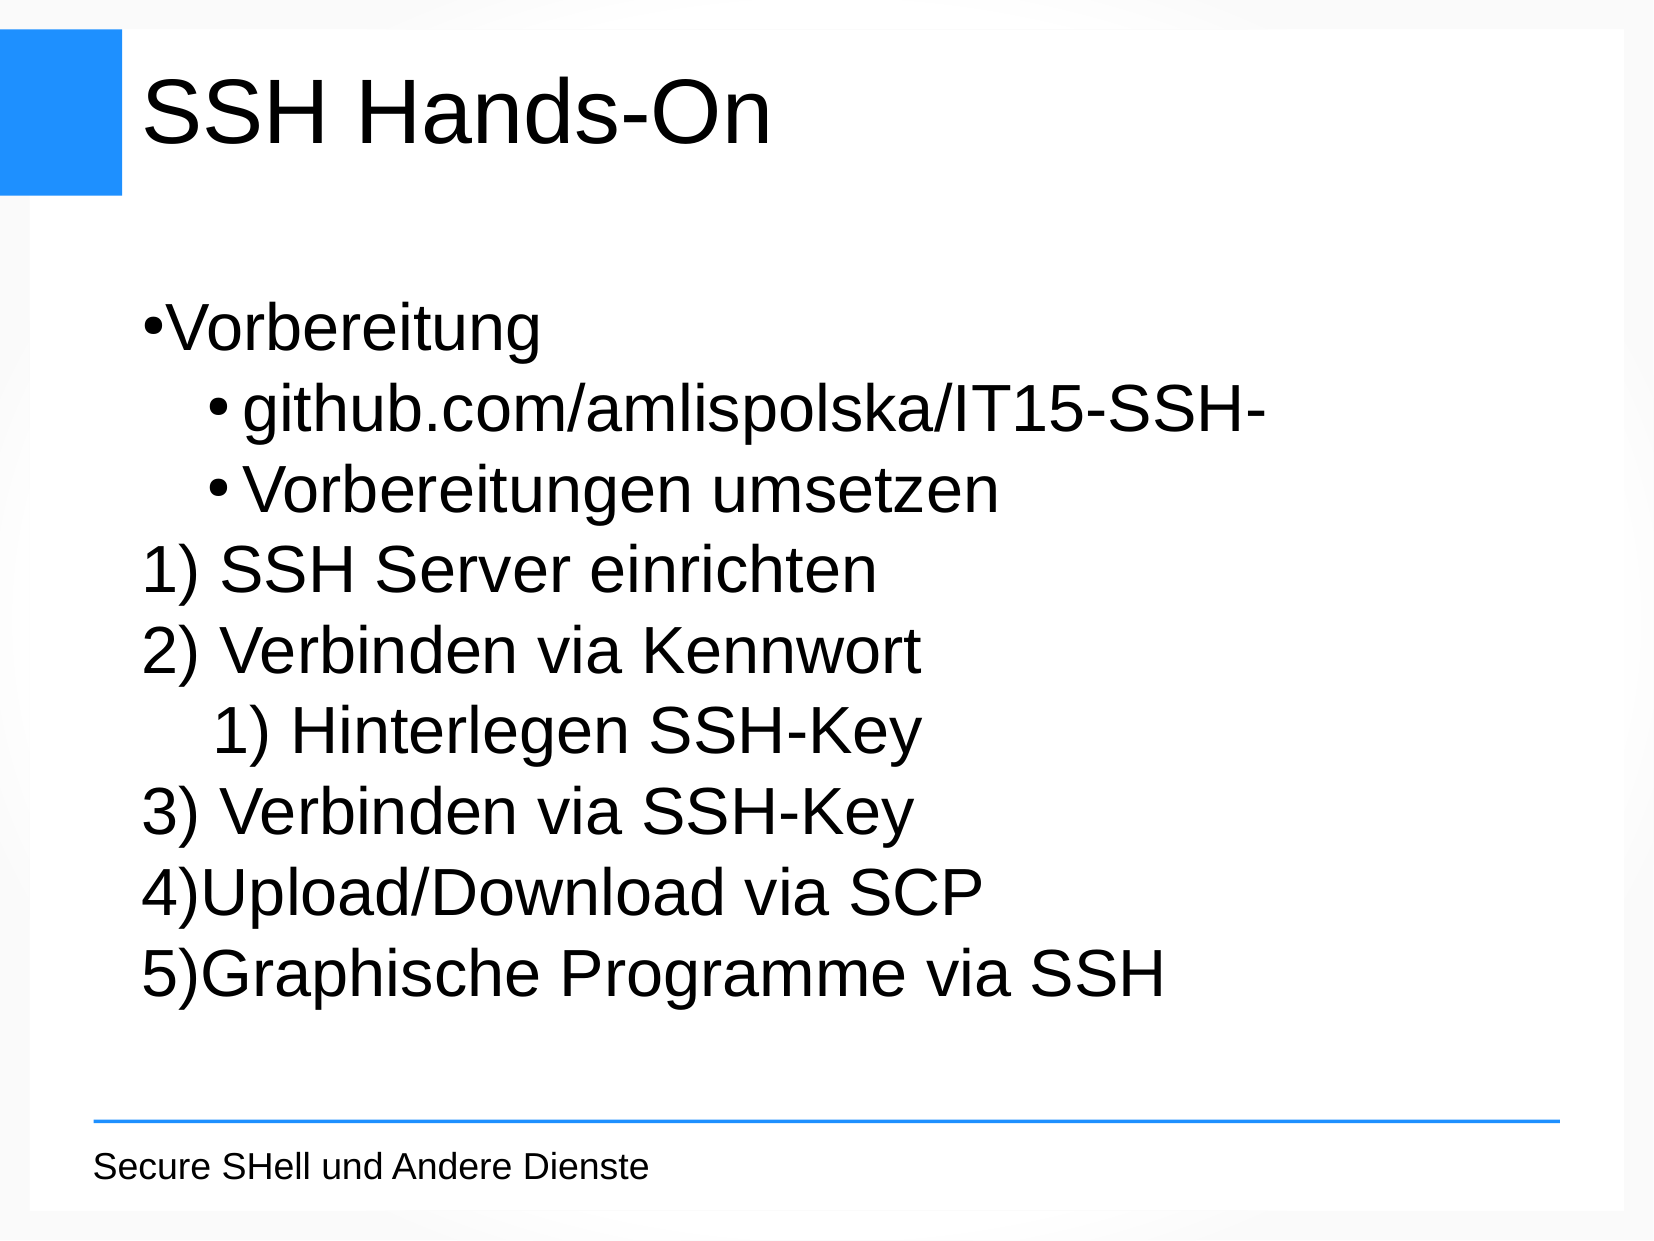

# SSH Hands-On
Vorbereitung
github.com/amlispolska/IT15-SSH
-
Vorbereitungen umsetzen
 SSH Server einrichten
 Verbinden via Kennwort
 Hinterlegen SSH-Key
 Verbinden via SSH-Key
Upload/Download via SCP
Graphische Programme via SSH
Secure SHell und Andere Dienste